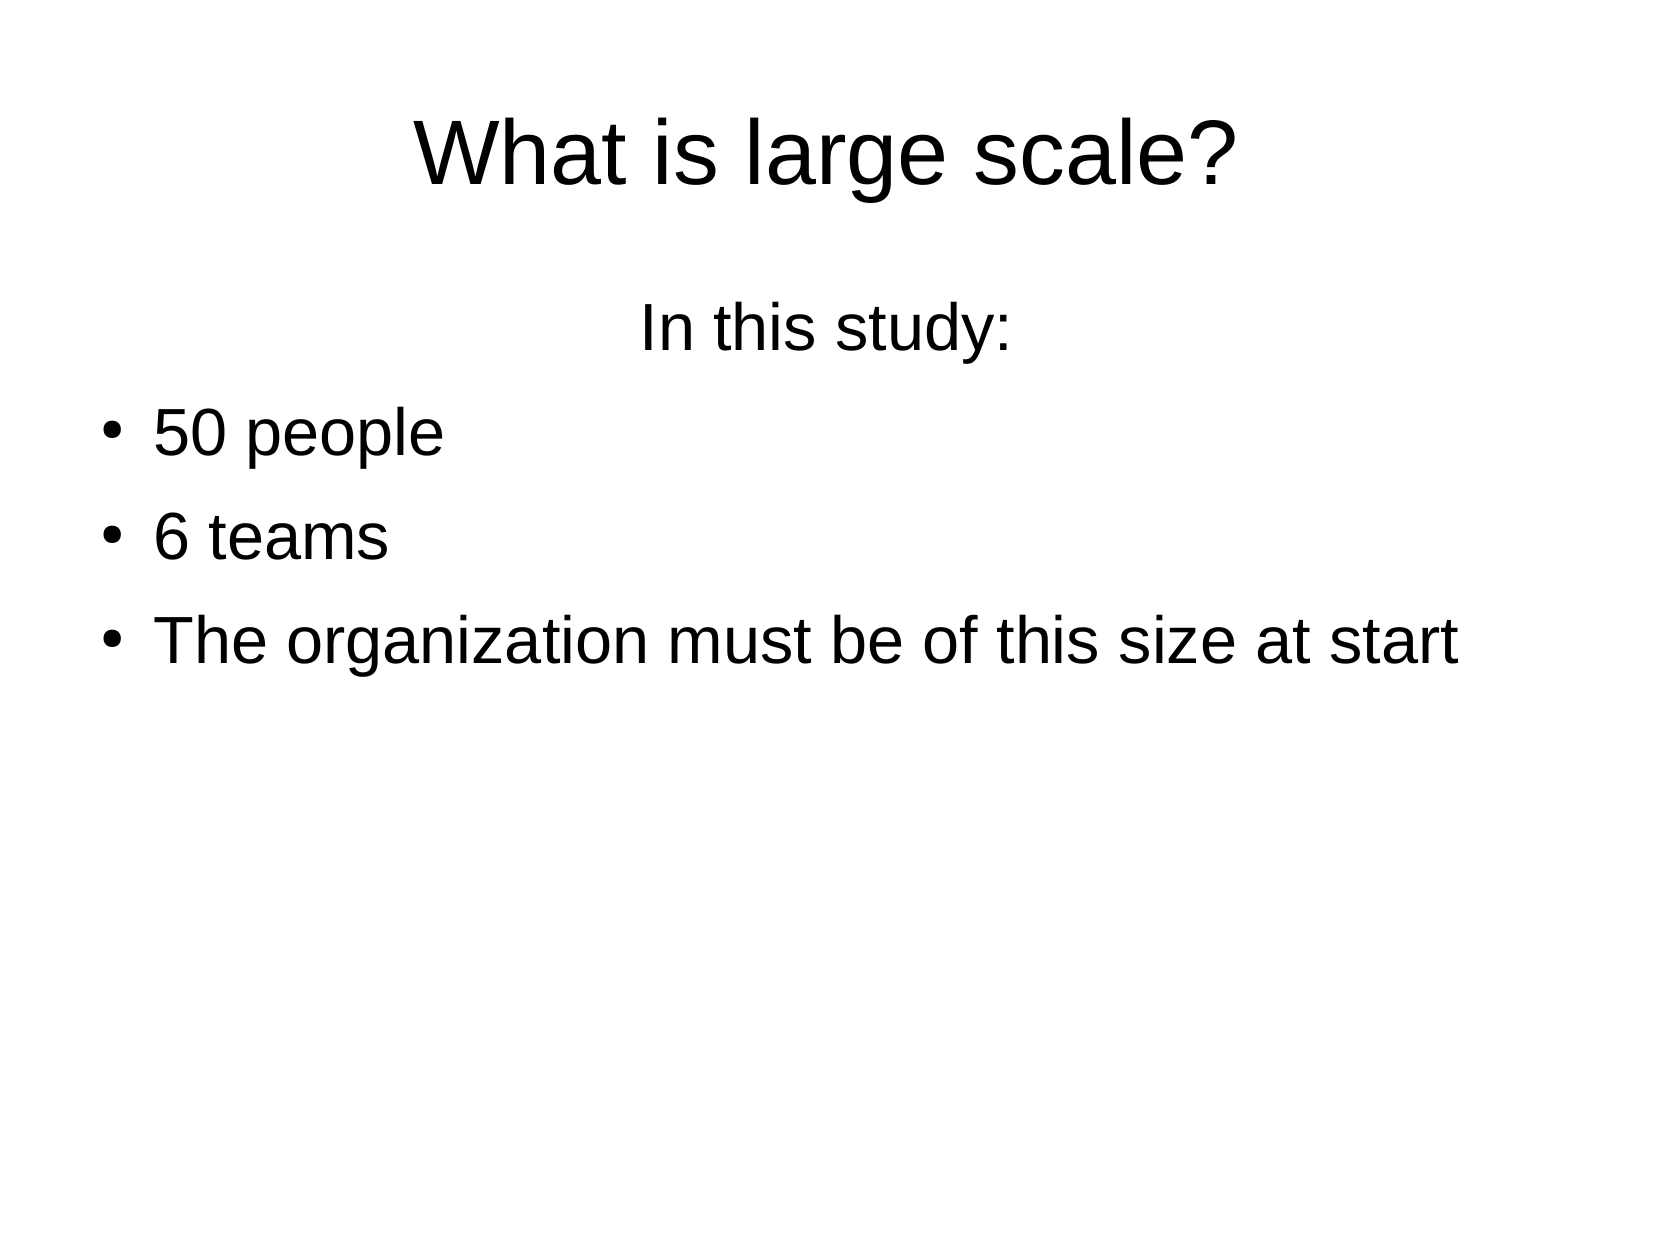

# What is large scale?
In this study:
50 people
6 teams
The organization must be of this size at start